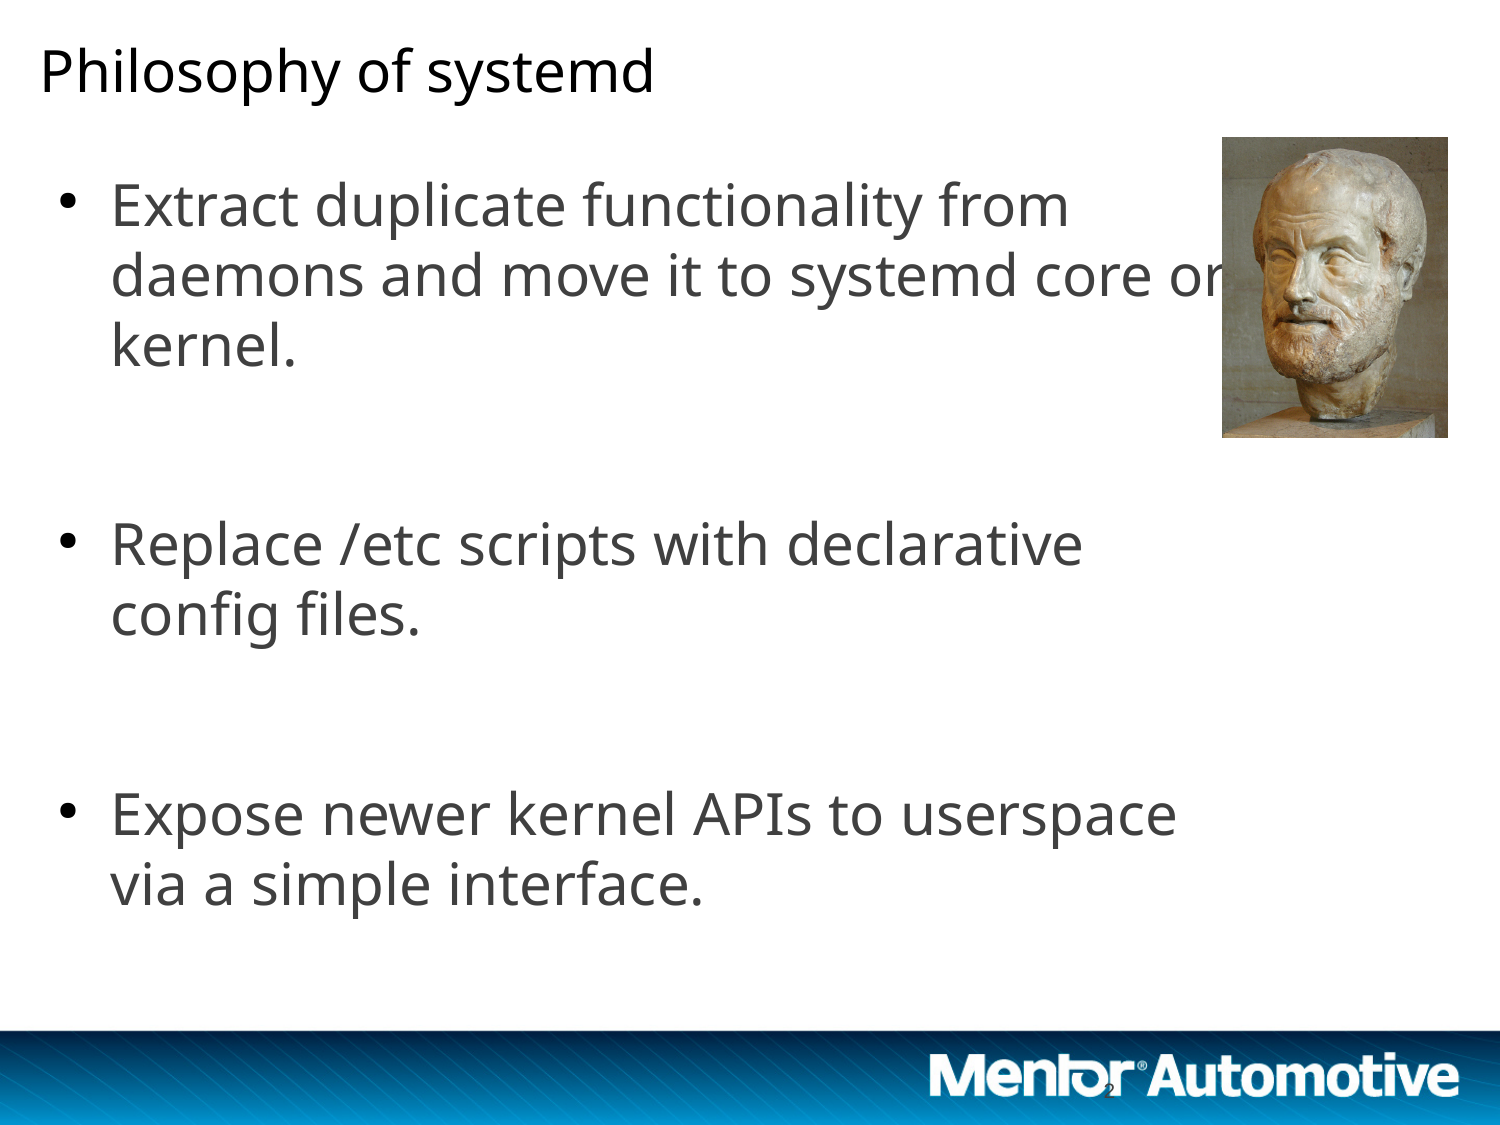

# Philosophy of systemd
Extract duplicate functionality from daemons and move it to systemd core or kernel.
Replace /etc scripts with declarative config files.
Expose newer kernel APIs to userspace via a simple interface.